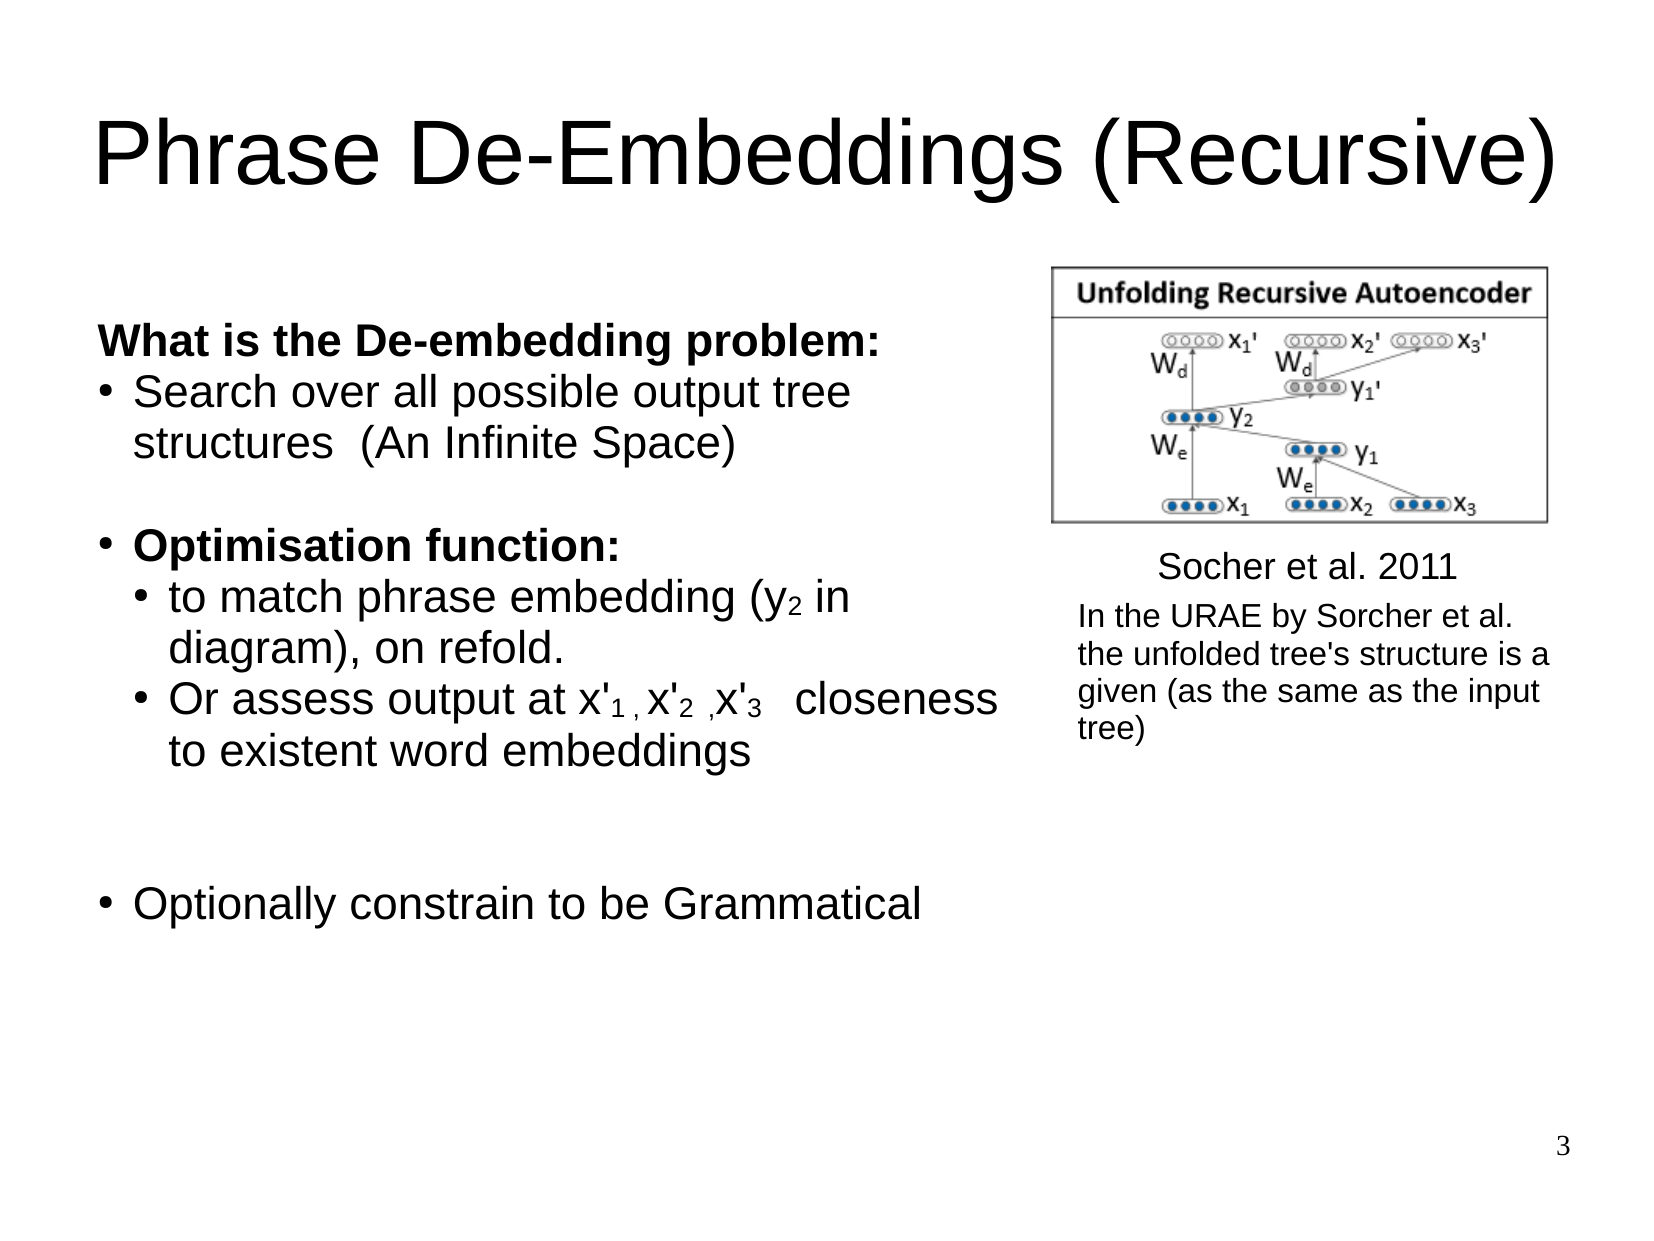

# Phrase De-Embeddings (Recursive)
Socher et al. 2011
What is the De-embedding problem:
Search over all possible output tree structures (An Infinite Space)
Optimisation function:
to match phrase embedding (y2 in diagram), on refold.
Or assess output at x'1 , x'2 ,x'3 closeness to existent word embeddings
Optionally constrain to be Grammatical
In the URAE by Sorcher et al. the unfolded tree's structure is a given (as the same as the input tree)
3